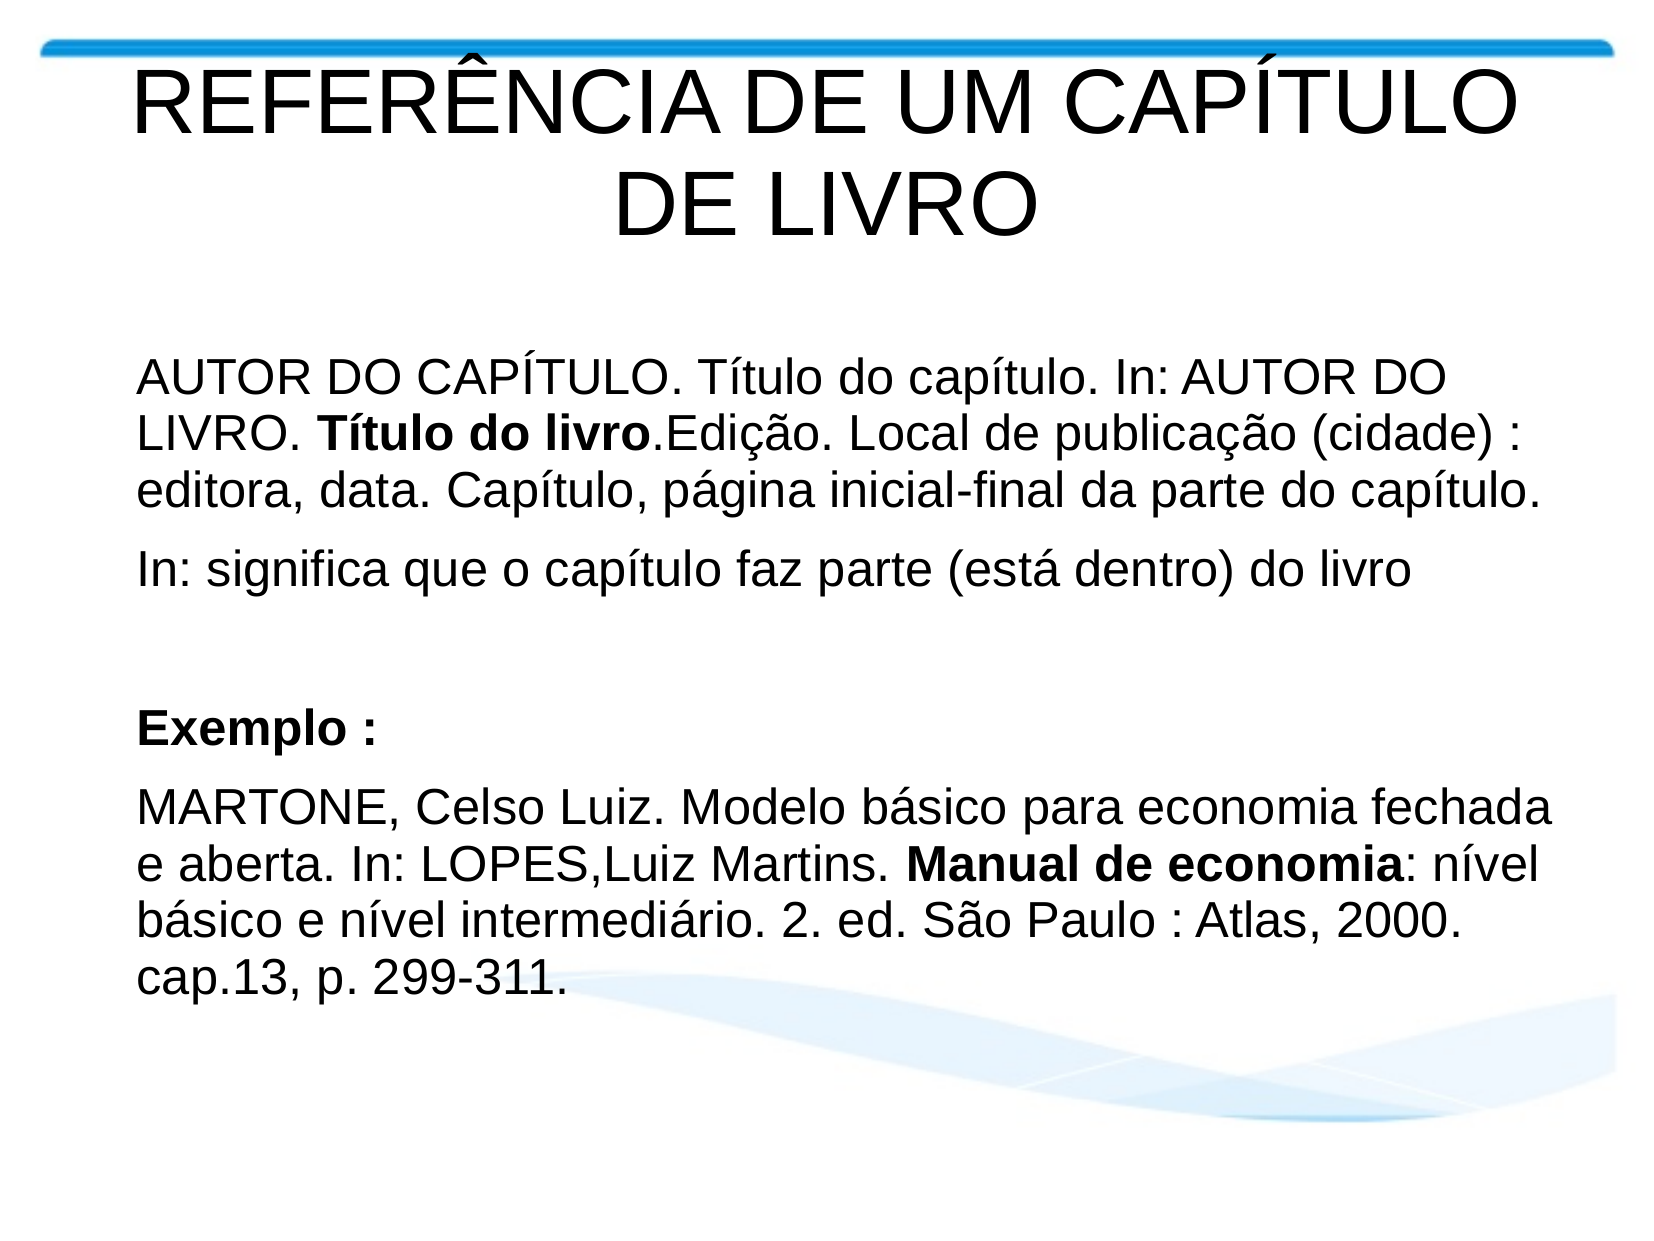

# REFERÊNCIA DE UM CAPÍTULO DE LIVRO
AUTOR DO CAPÍTULO. Título do capítulo. In: AUTOR DO LIVRO. Título do livro.Edição. Local de publicação (cidade) : editora, data. Capítulo, página inicial-final da parte do capítulo.
In: significa que o capítulo faz parte (está dentro) do livro
Exemplo :
MARTONE, Celso Luiz. Modelo básico para economia fechada e aberta. In: LOPES,Luiz Martins. Manual de economia: nível básico e nível intermediário. 2. ed. São Paulo : Atlas, 2000. cap.13, p. 299-311.